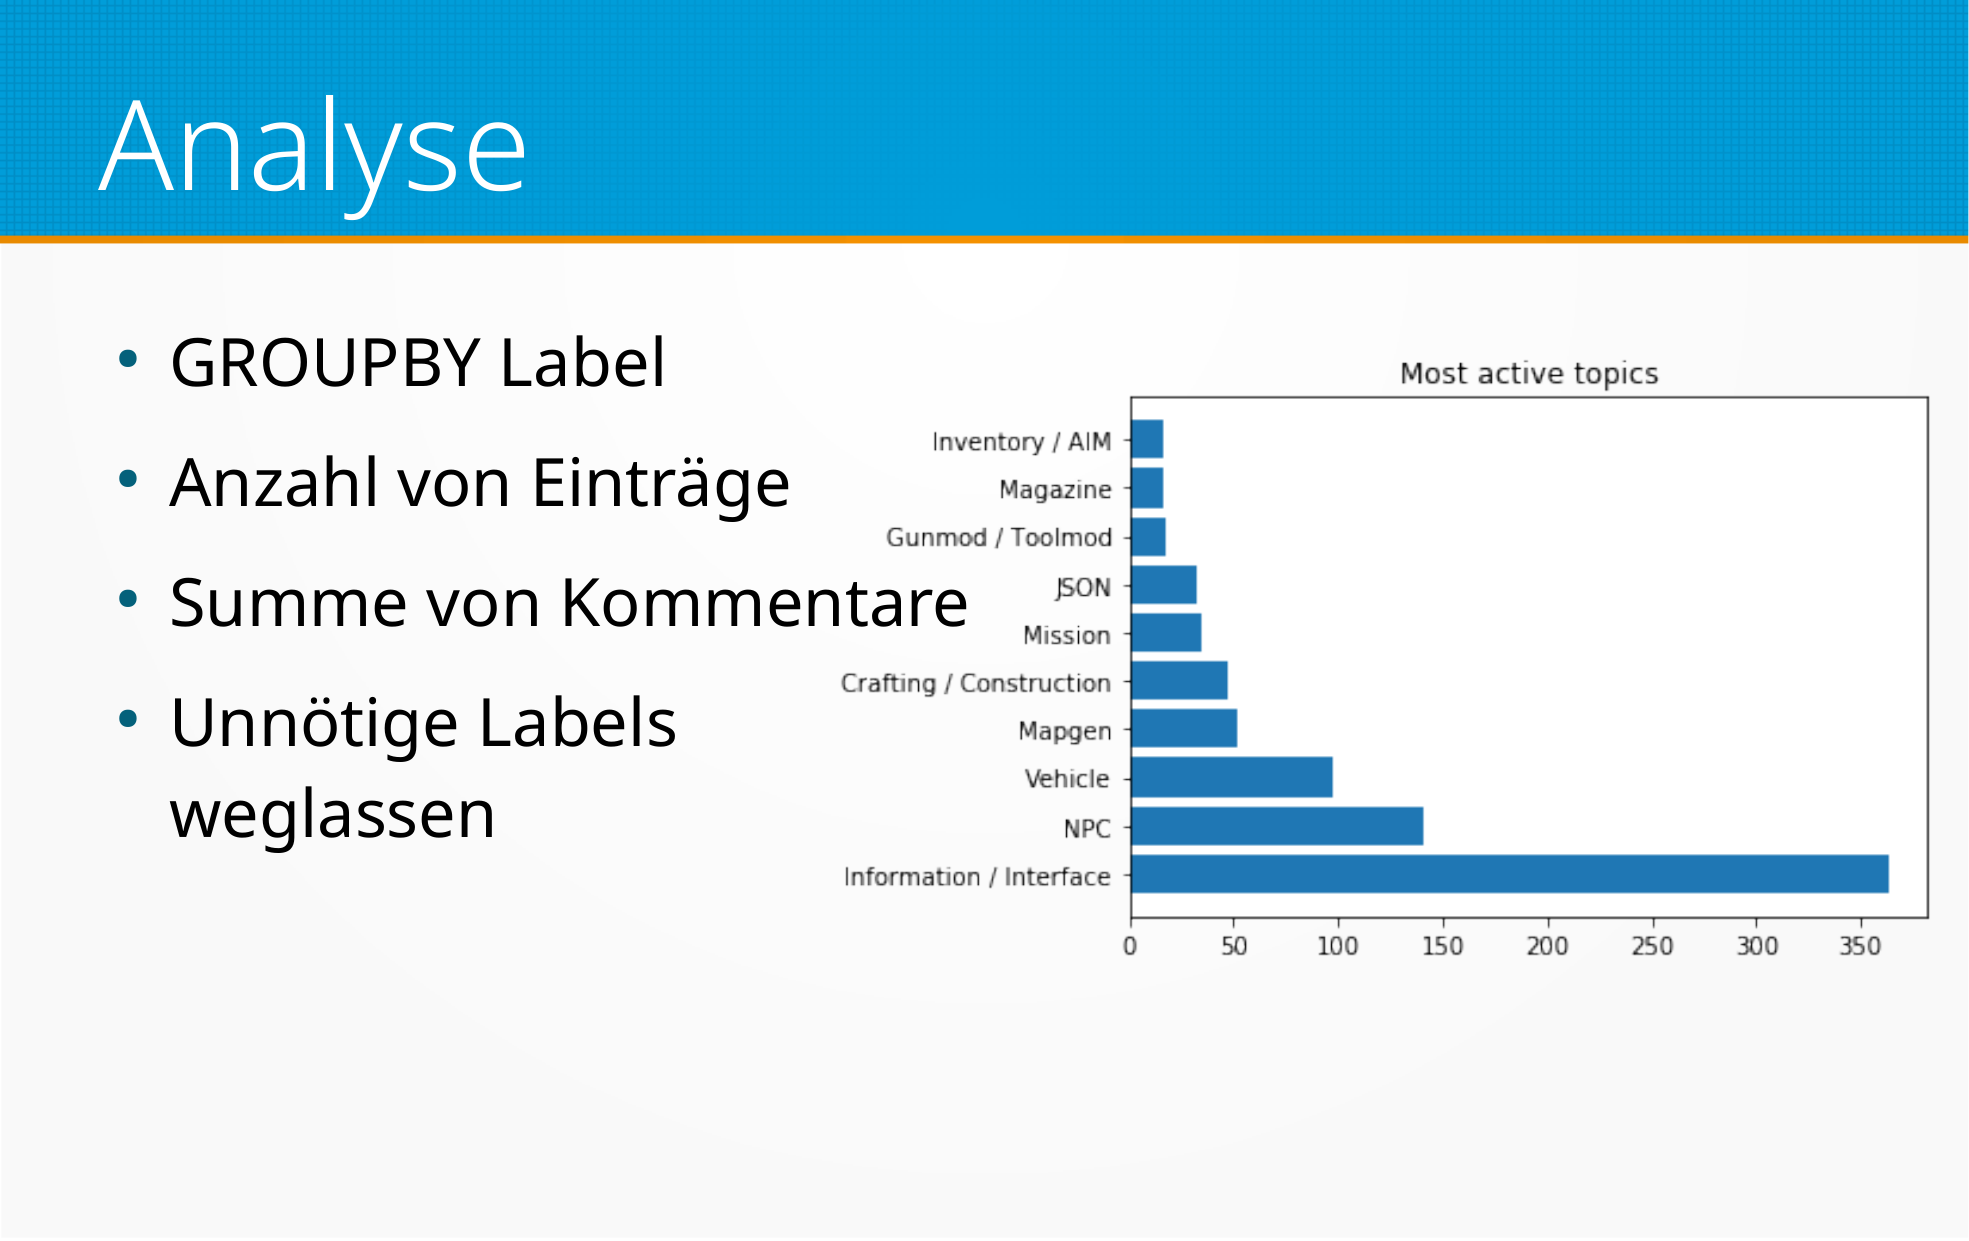

# Analyse
GROUPBY Label
Anzahl von Einträge
Summe von Kommentare
Unnötige Labels weglassen